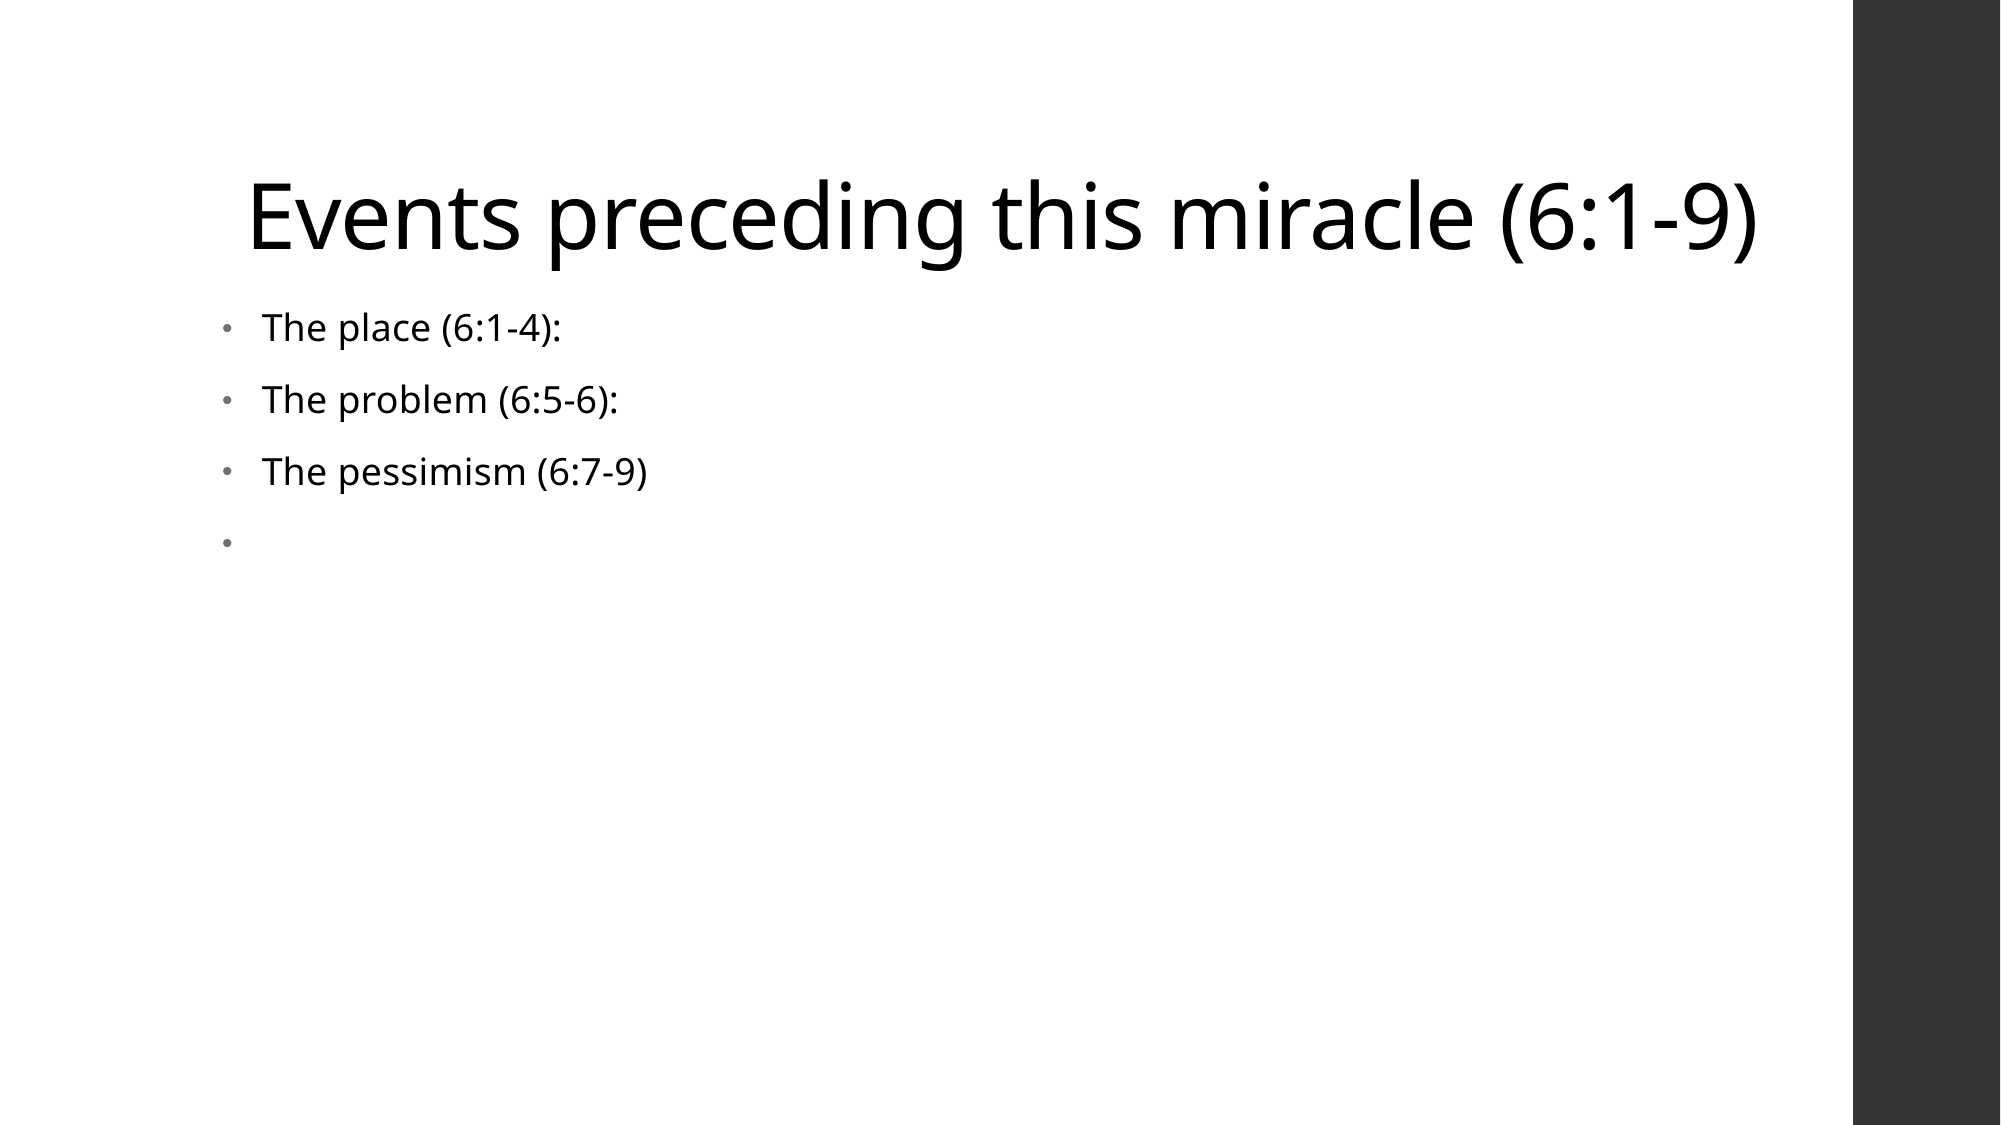

# Events preceding this miracle (6:1-9)
 The place (6:1-4):
 The problem (6:5-6):
 The pessimism (6:7-9)